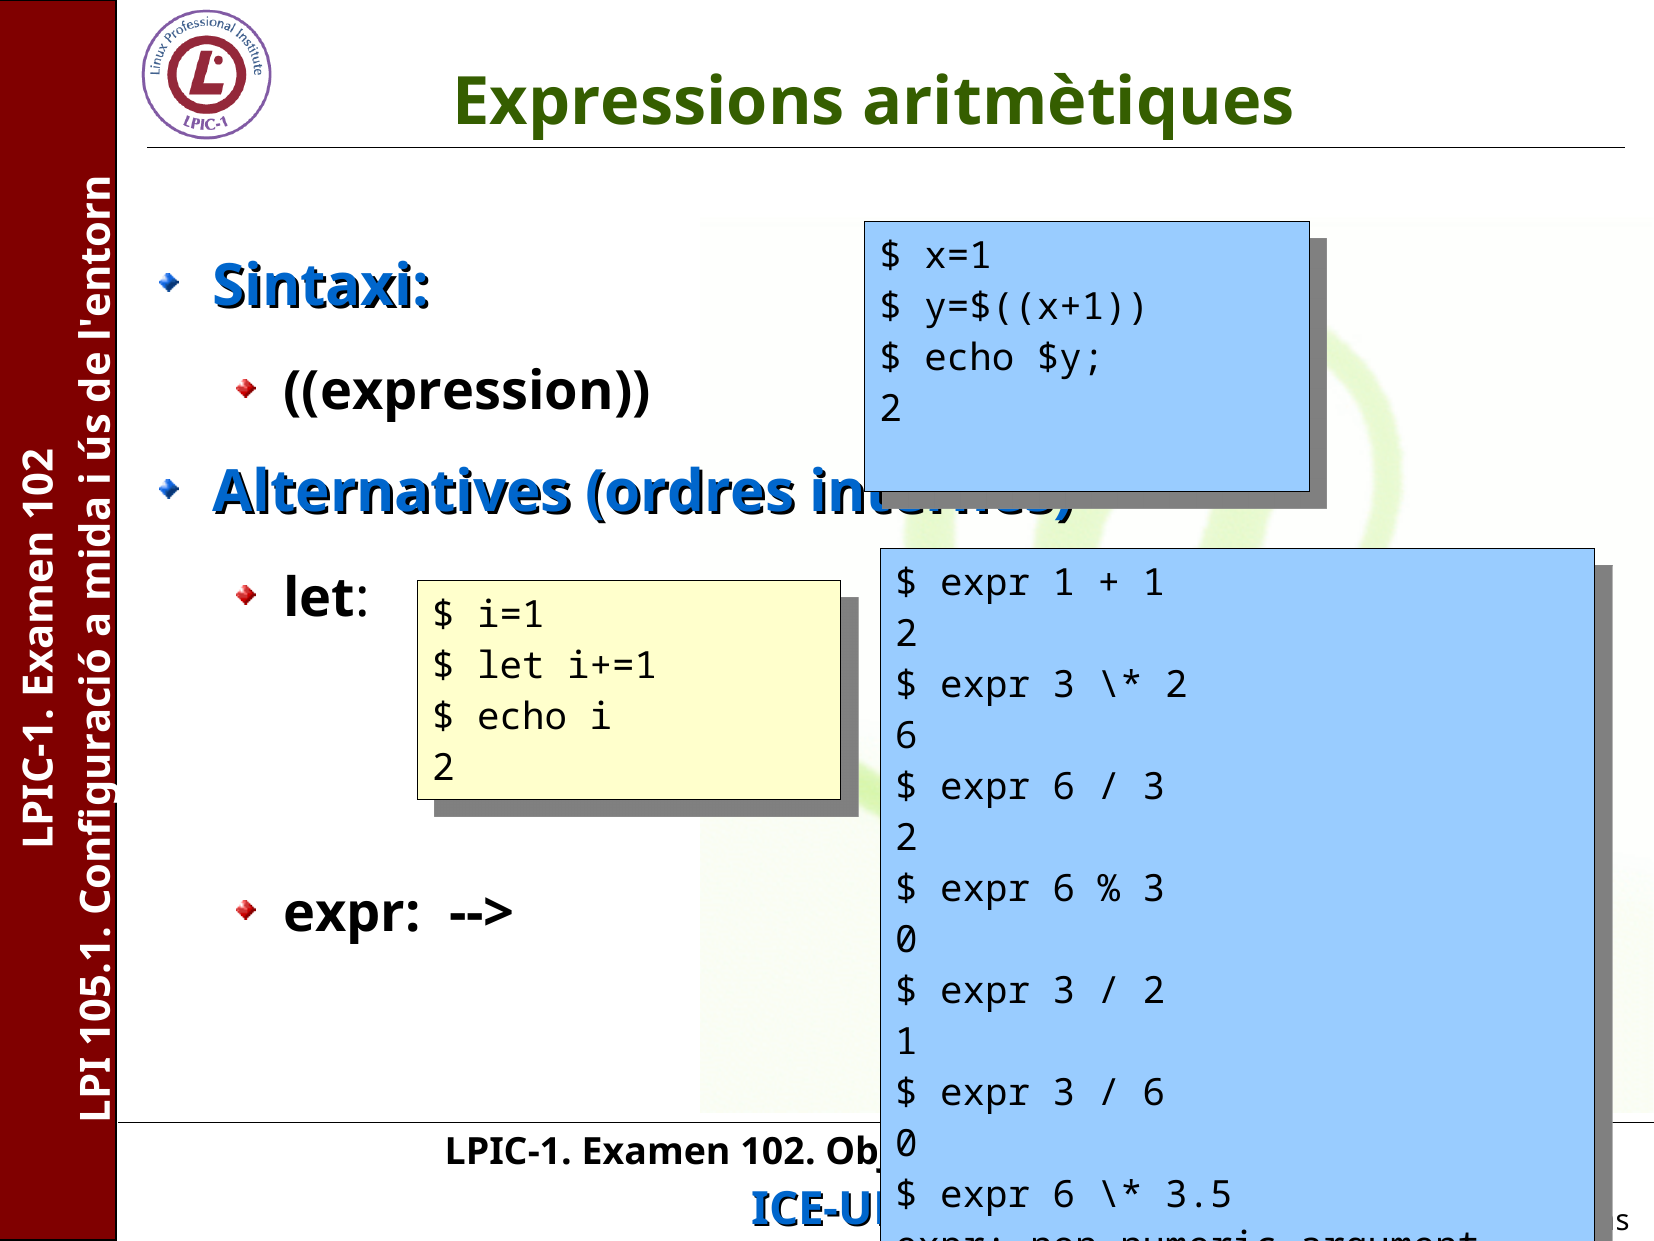

# Expressions aritmètiques
$ x=1
$ y=$((x+1))
$ echo $y;
2
Sintaxi:
((expression))
Alternatives (ordres internes)
let:
expr: -->
$ expr 1 + 1
2
$ expr 3 \* 2
6
$ expr 6 / 3
2
$ expr 6 % 3
0
$ expr 3 / 2
1
$ expr 3 / 6
0
$ expr 6 \* 3.5
expr: non-numeric argument
$ i=1
$ let i+=1
$ echo i
2